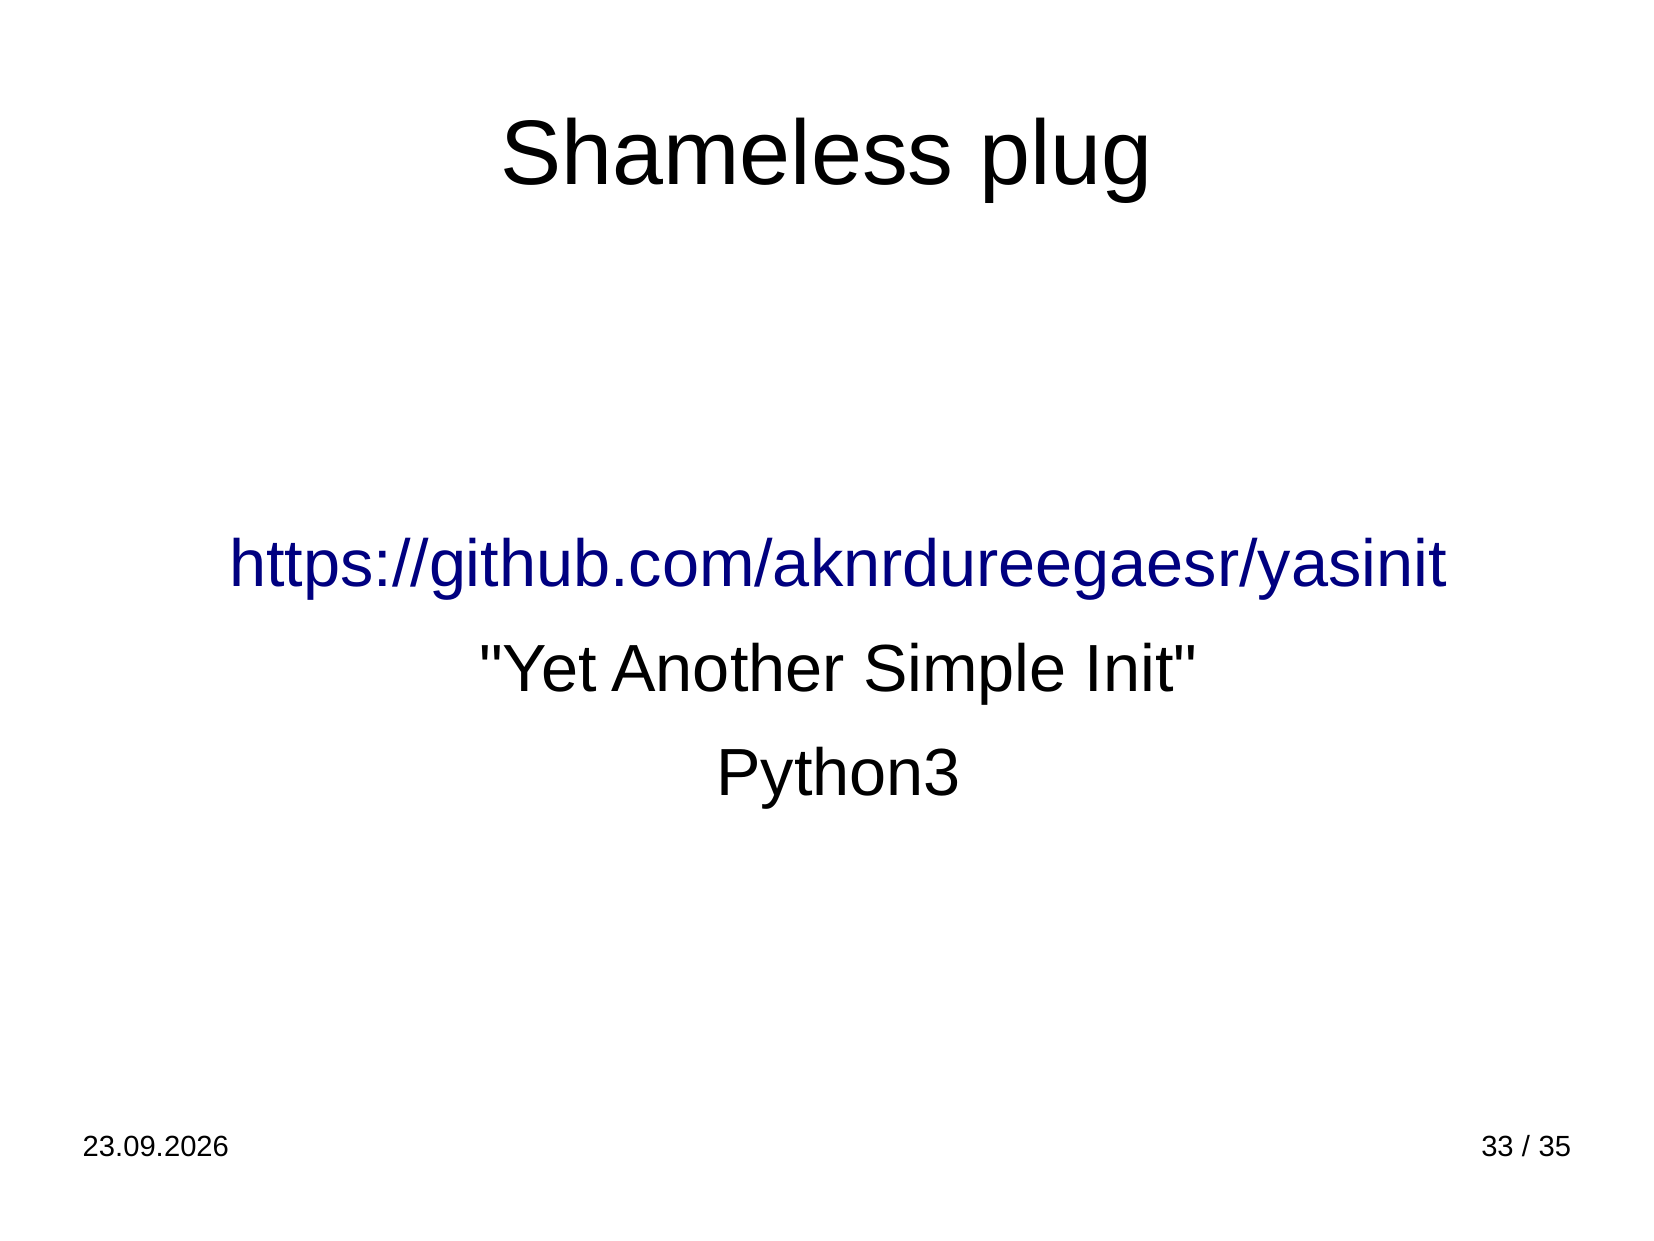

# Shameless plug
https://github.com/aknrdureegaesr/yasinit
"Yet Another Simple Init"
Python3